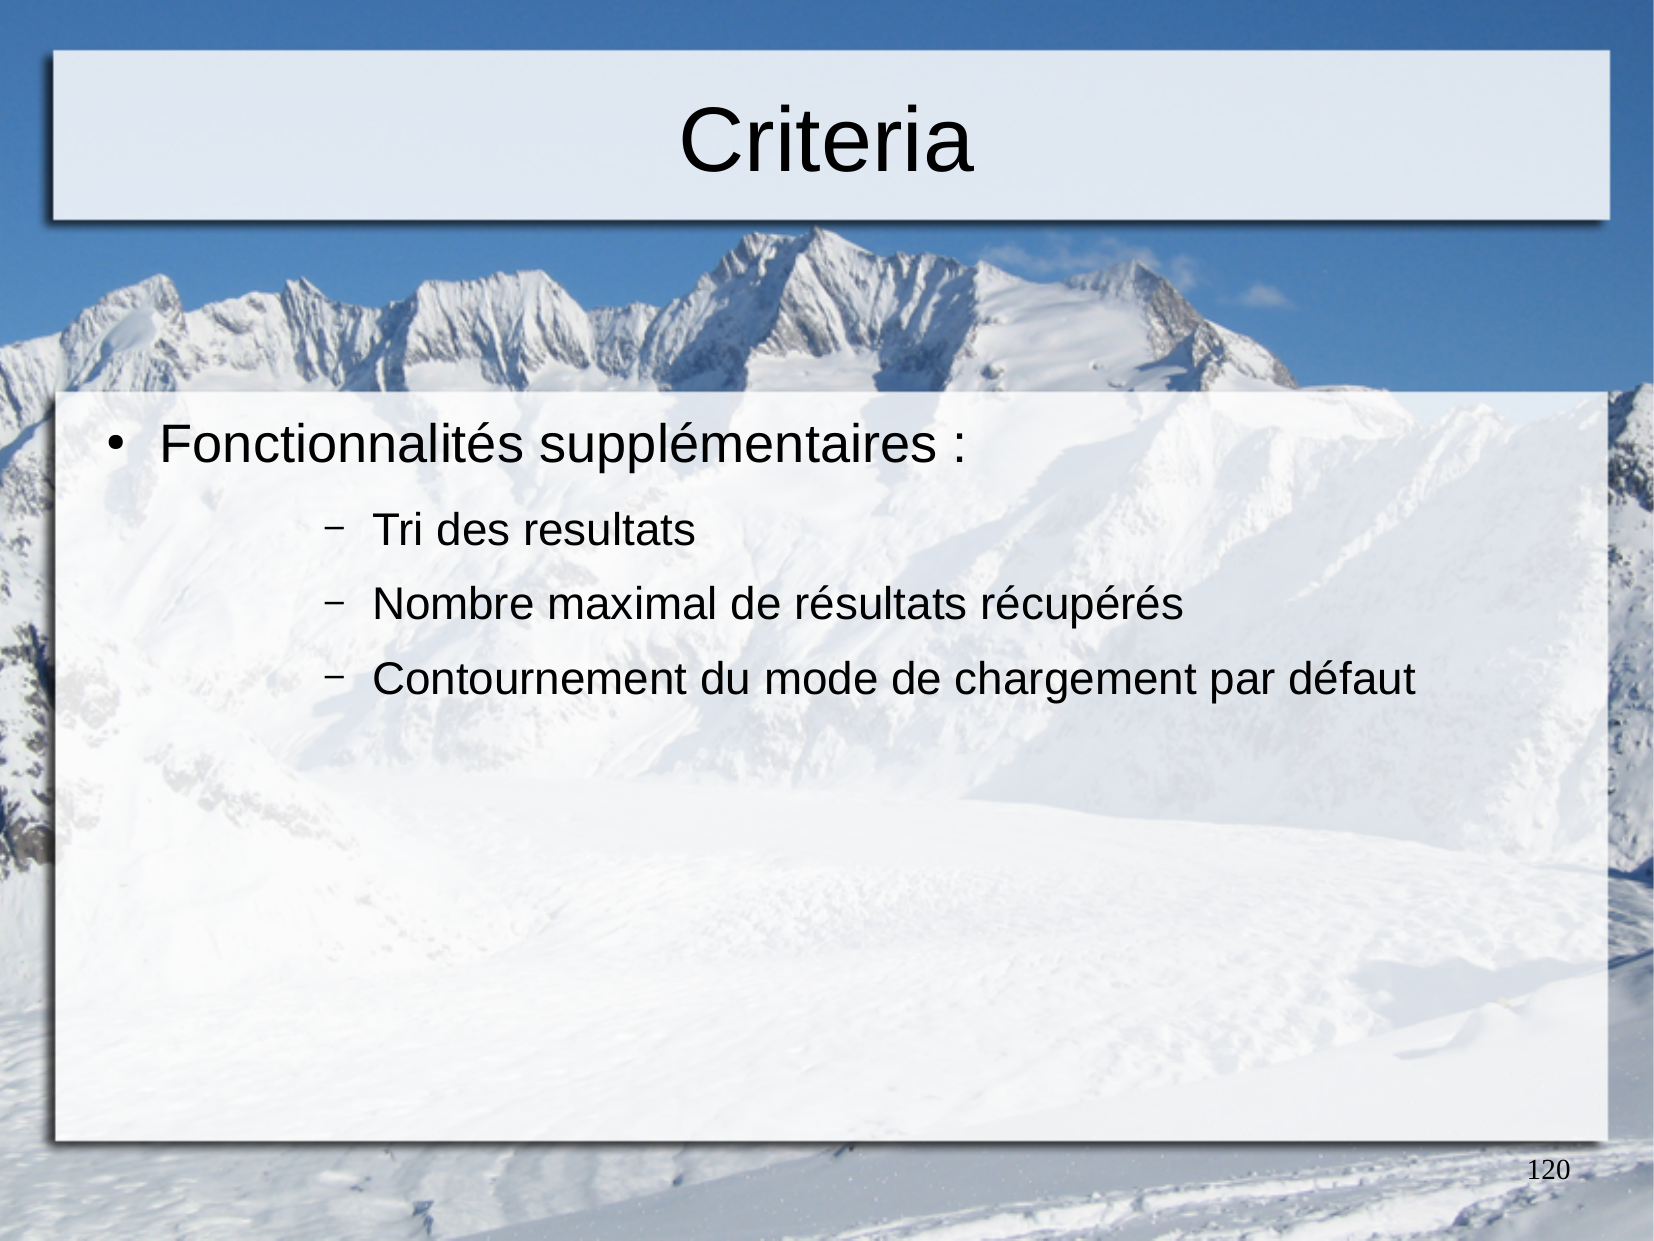

# Criteria
Fonctionnalités supplémentaires :
Tri des resultats
Nombre maximal de résultats récupérés
Contournement du mode de chargement par défaut
120